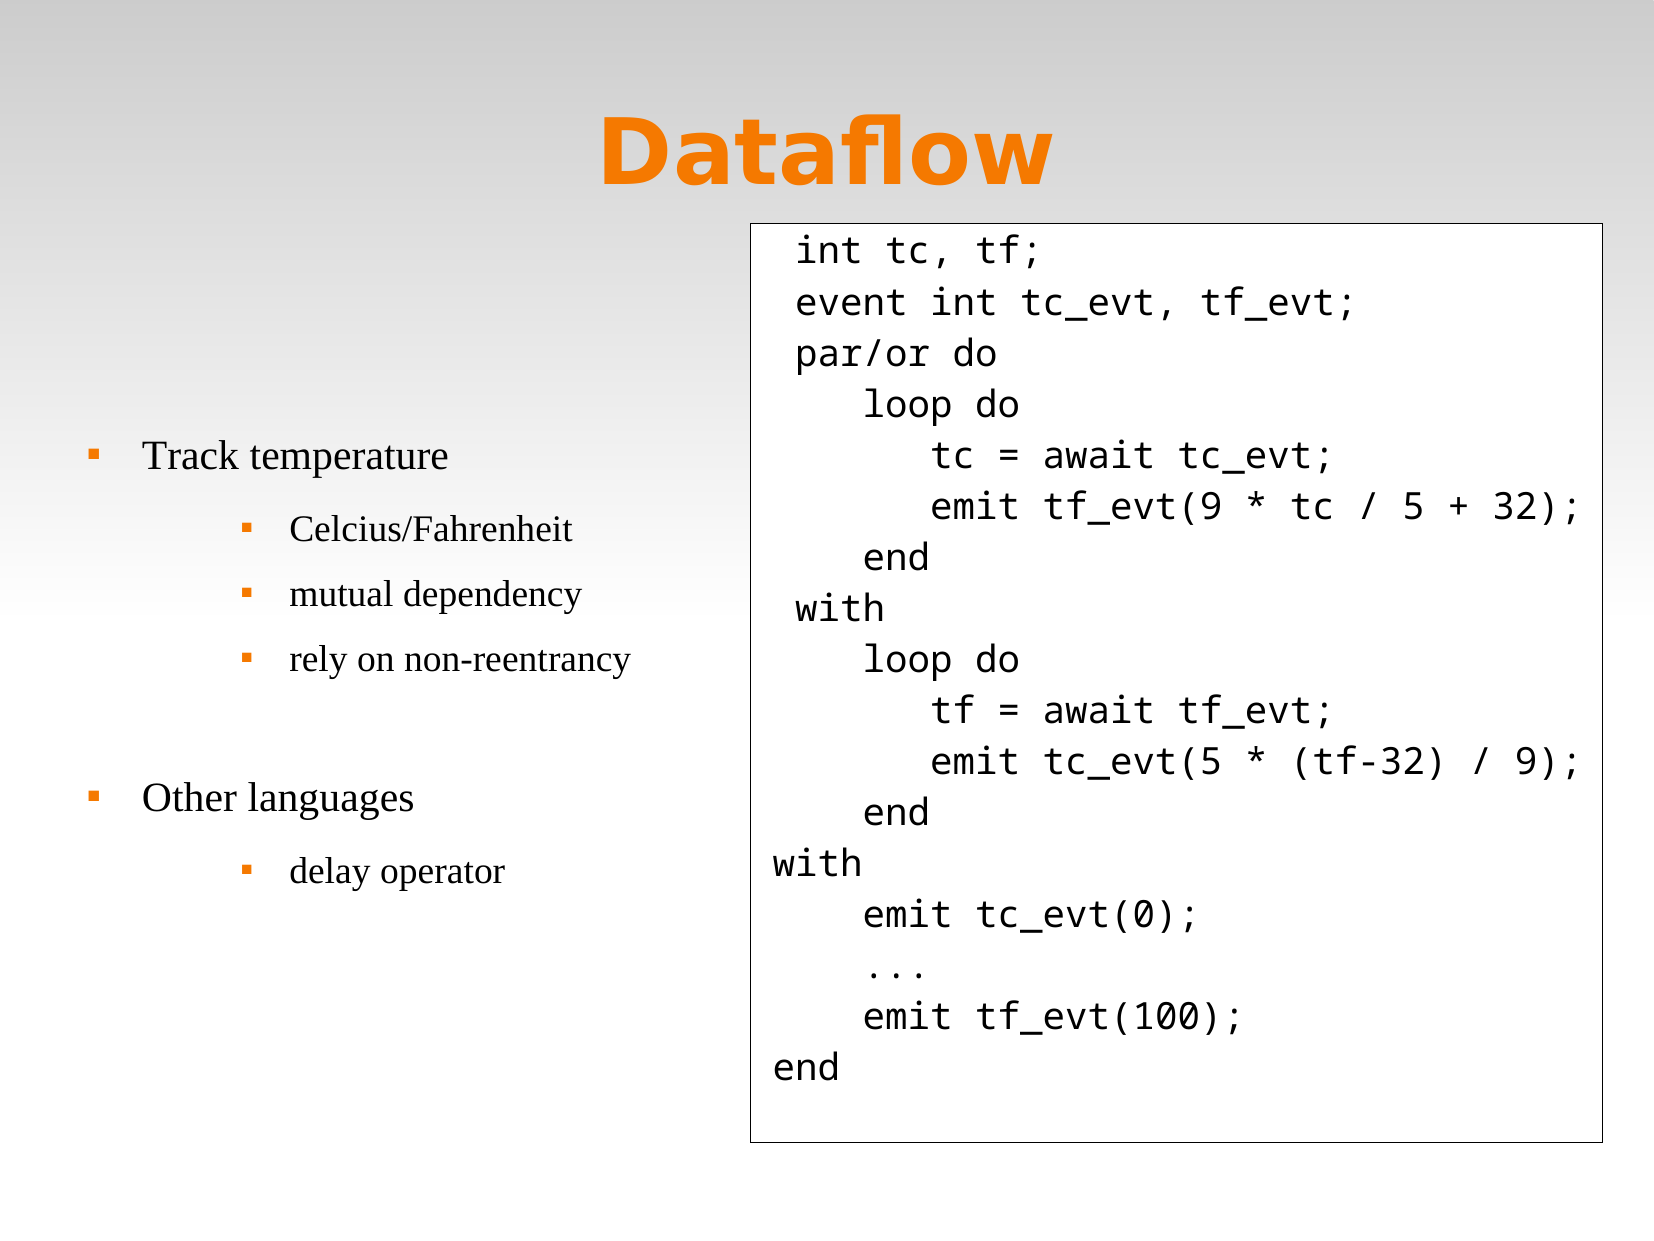

Dataflow
# int tc, tf;
 event int tc_evt, tf_evt;
 par/or do
 loop do
 tc = await tc_evt;
 emit tf_evt(9 * tc / 5 + 32);
 end
 with
 loop do
 tf = await tf_evt;
 emit tc_evt(5 * (tf-32) / 9);
 end
 with
 emit tc_evt(0);
 ...
 emit tf_evt(100);
 end
Track temperature
Celcius/Fahrenheit
mutual dependency
rely on non-reentrancy
Other languages
delay operator